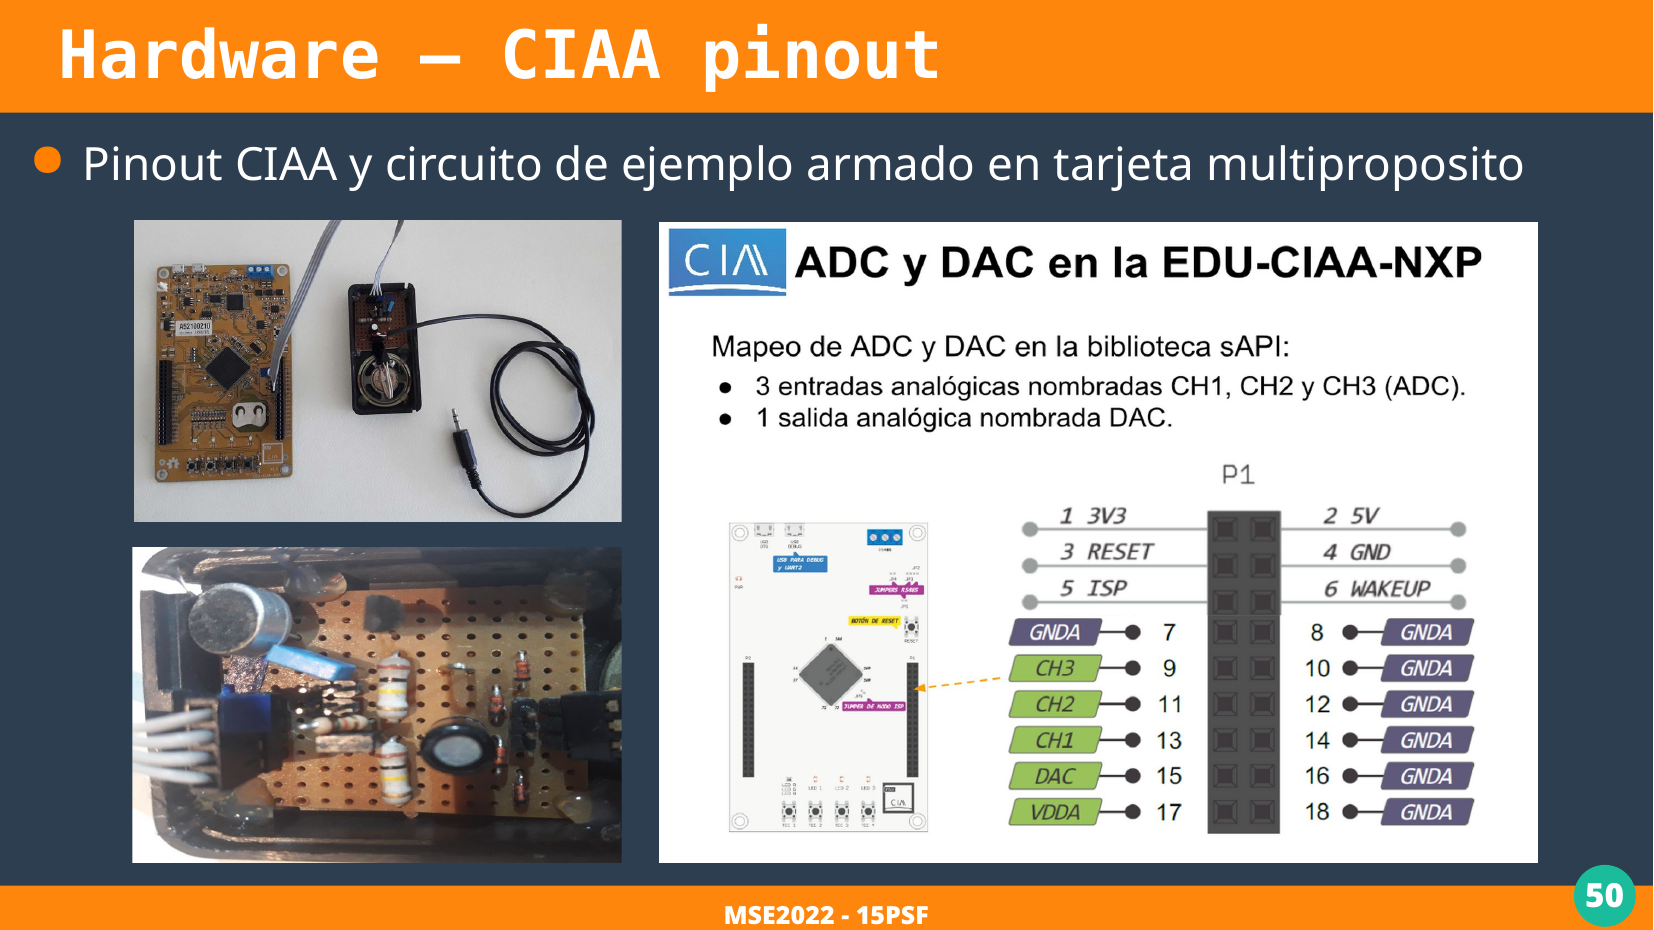

# Hardware – CIAA pinout
Pinout CIAA y circuito de ejemplo armado en tarjeta multiproposito
MSE2022 - 15PSF